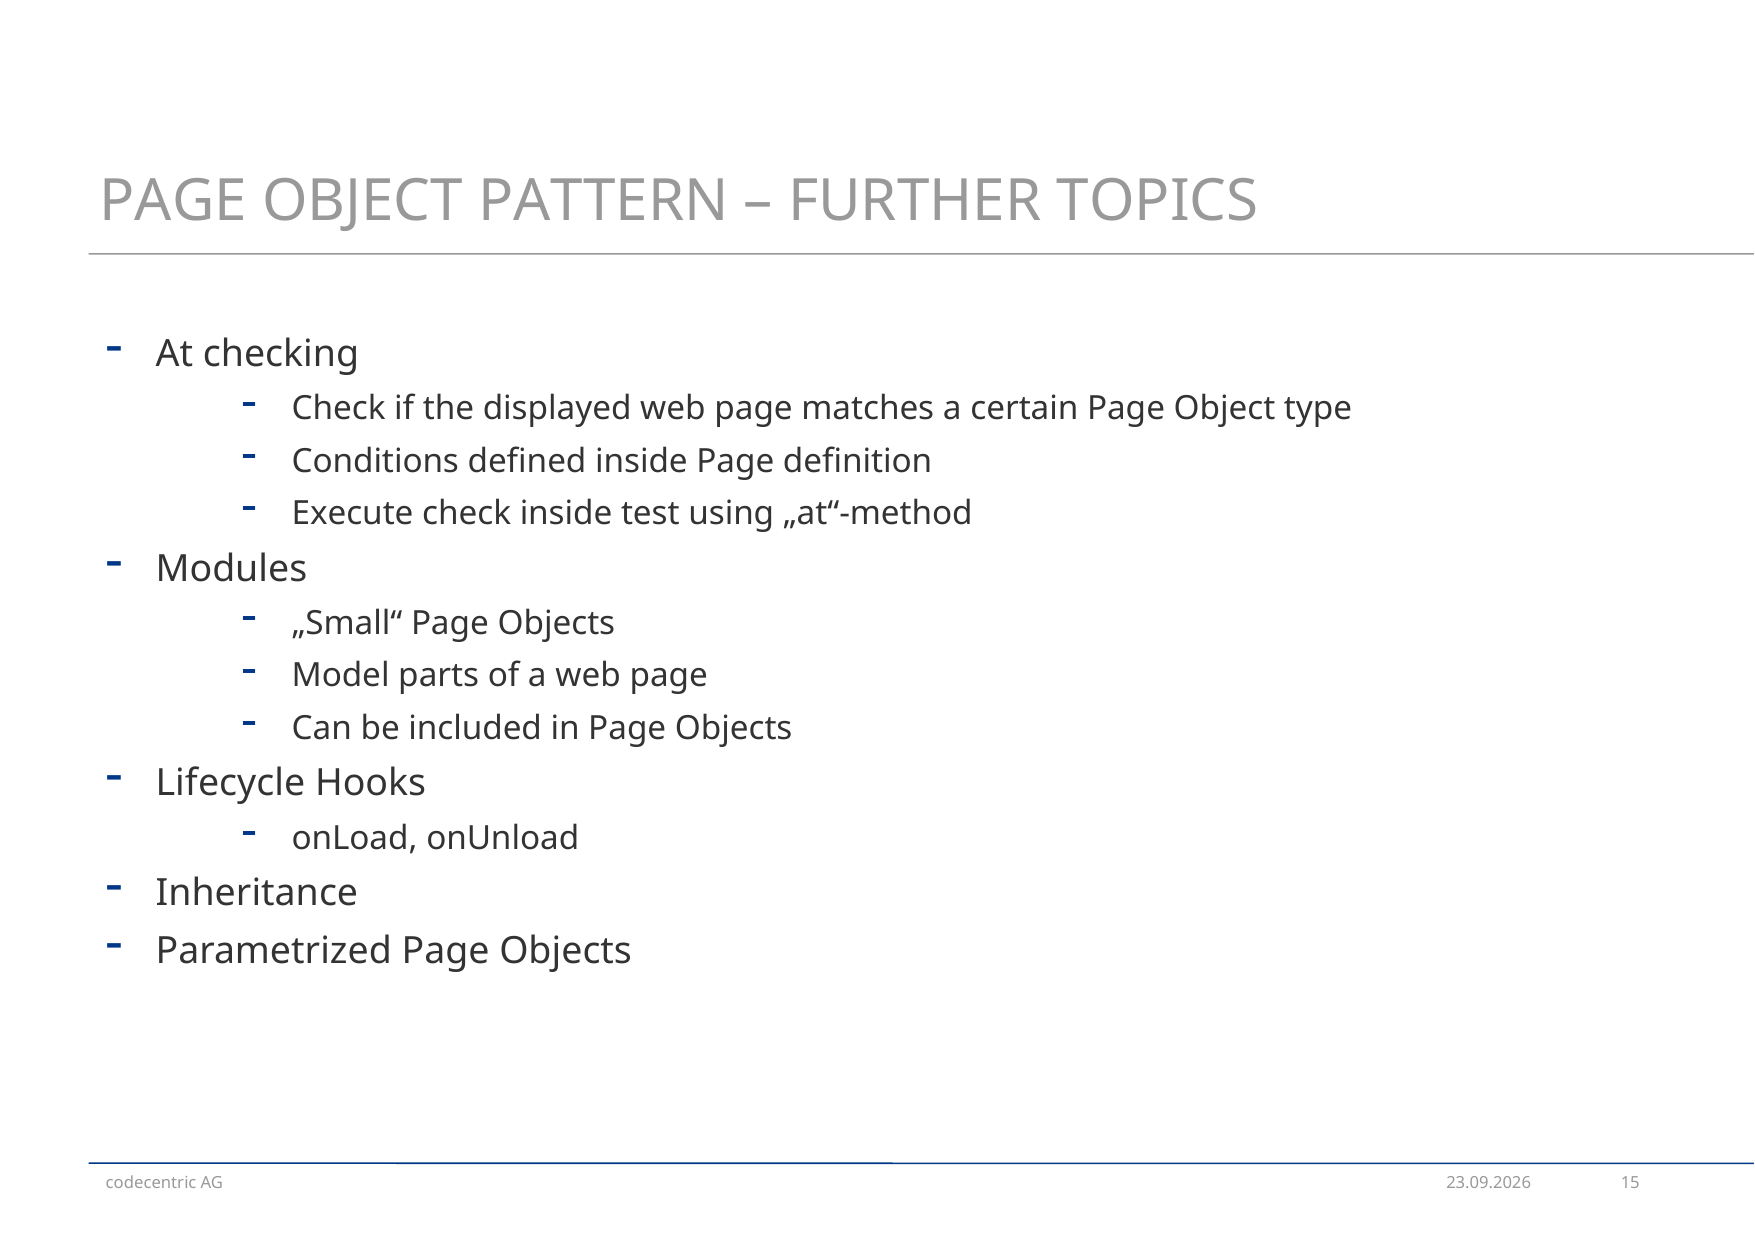

Page Object Pattern – Further Topics
# At checking
Check if the displayed web page matches a certain Page Object type
Conditions defined inside Page definition
Execute check inside test using „at“-method
Modules
„Small“ Page Objects
Model parts of a web page
Can be included in Page Objects
Lifecycle Hooks
onLoad, onUnload
Inheritance
Parametrized Page Objects